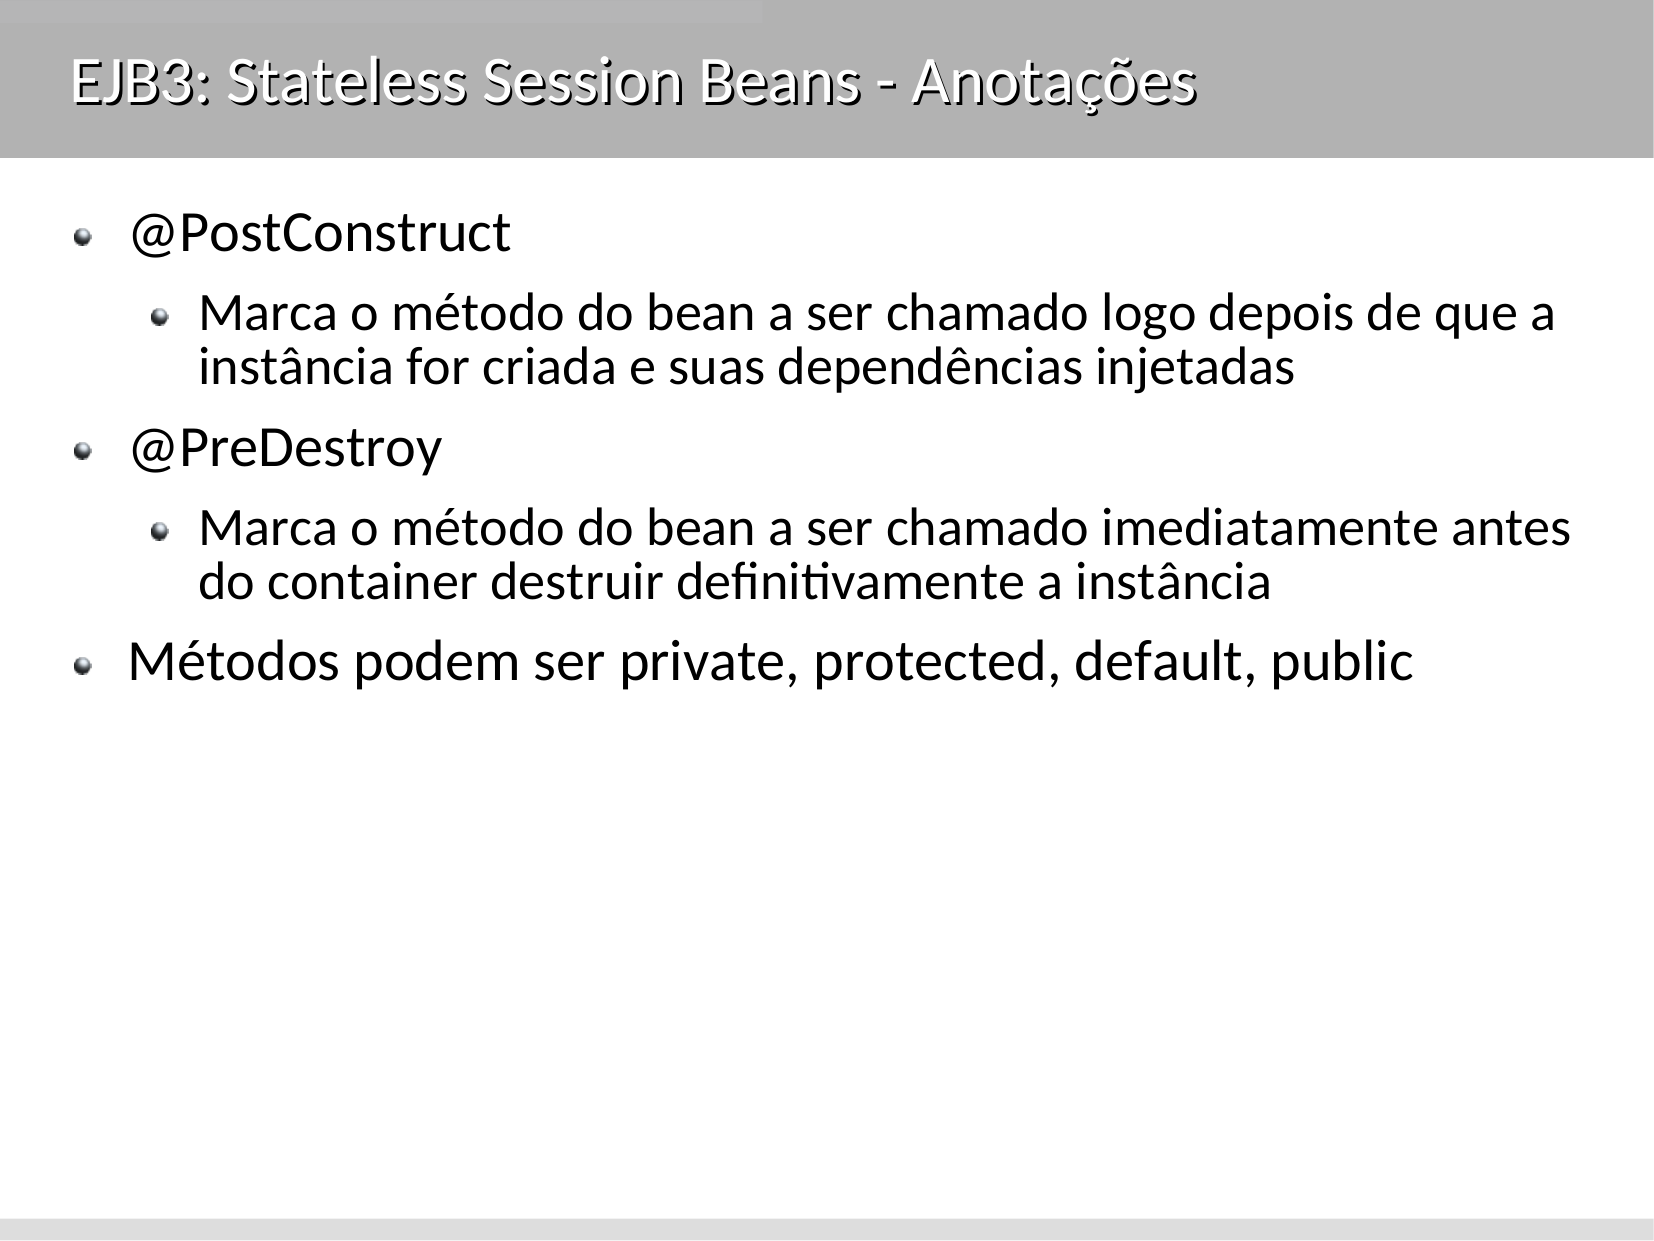

EJB3: Stateless Session Beans - Anotações
# @PostConstruct
Marca o método do bean a ser chamado logo depois de que a instância for criada e suas dependências injetadas
@PreDestroy
Marca o método do bean a ser chamado imediatamente antes do container destruir definitivamente a instância
Métodos podem ser private, protected, default, public